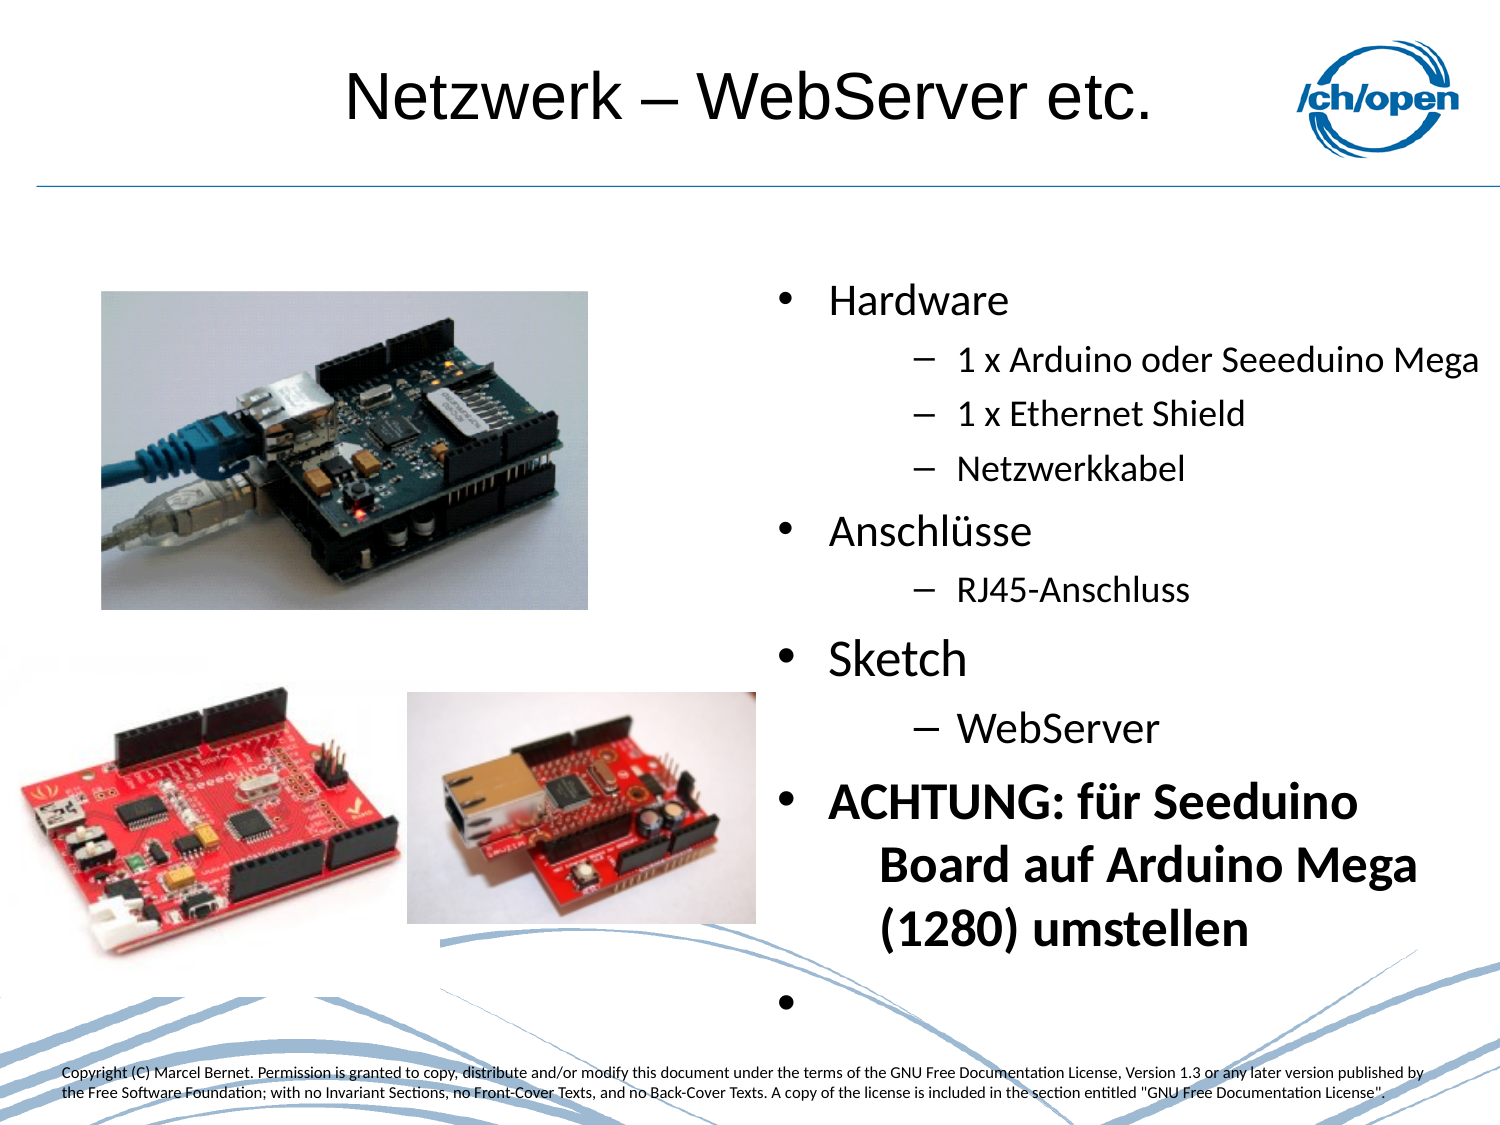

Netzwerk – WebServer etc.
# Hardware
1 x Arduino oder Seeeduino Mega
1 x Ethernet Shield
Netzwerkkabel
Anschlüsse
RJ45-Anschluss
Sketch
WebServer
ACHTUNG: für Seeduino Board auf Arduino Mega (1280) umstellen